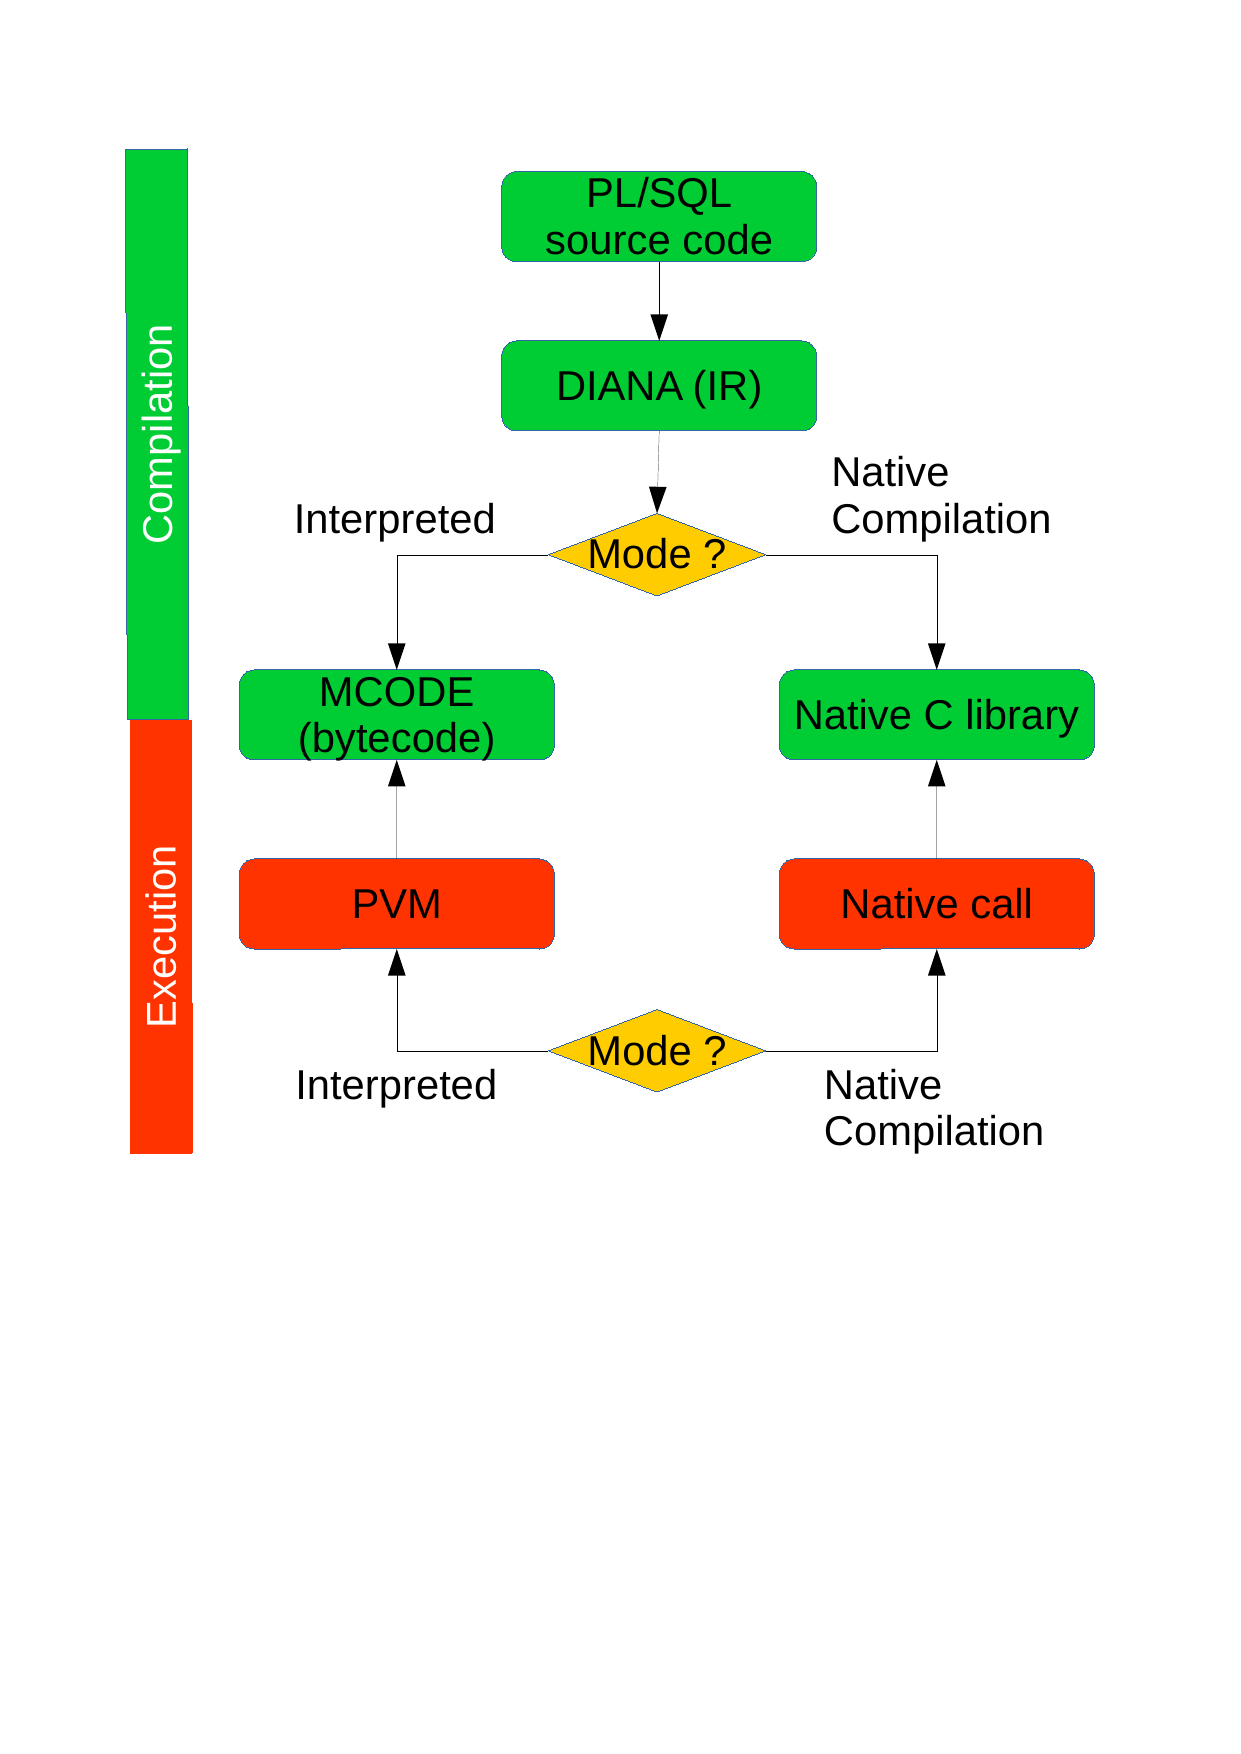

PL/SQL
source code
DIANA (IR)
Compilation
Native
Compilation
Interpreted
Mode ?
MCODE
(bytecode)
Native C library
PVM
Native call
Execution
Mode ?
Interpreted
Native
Compilation